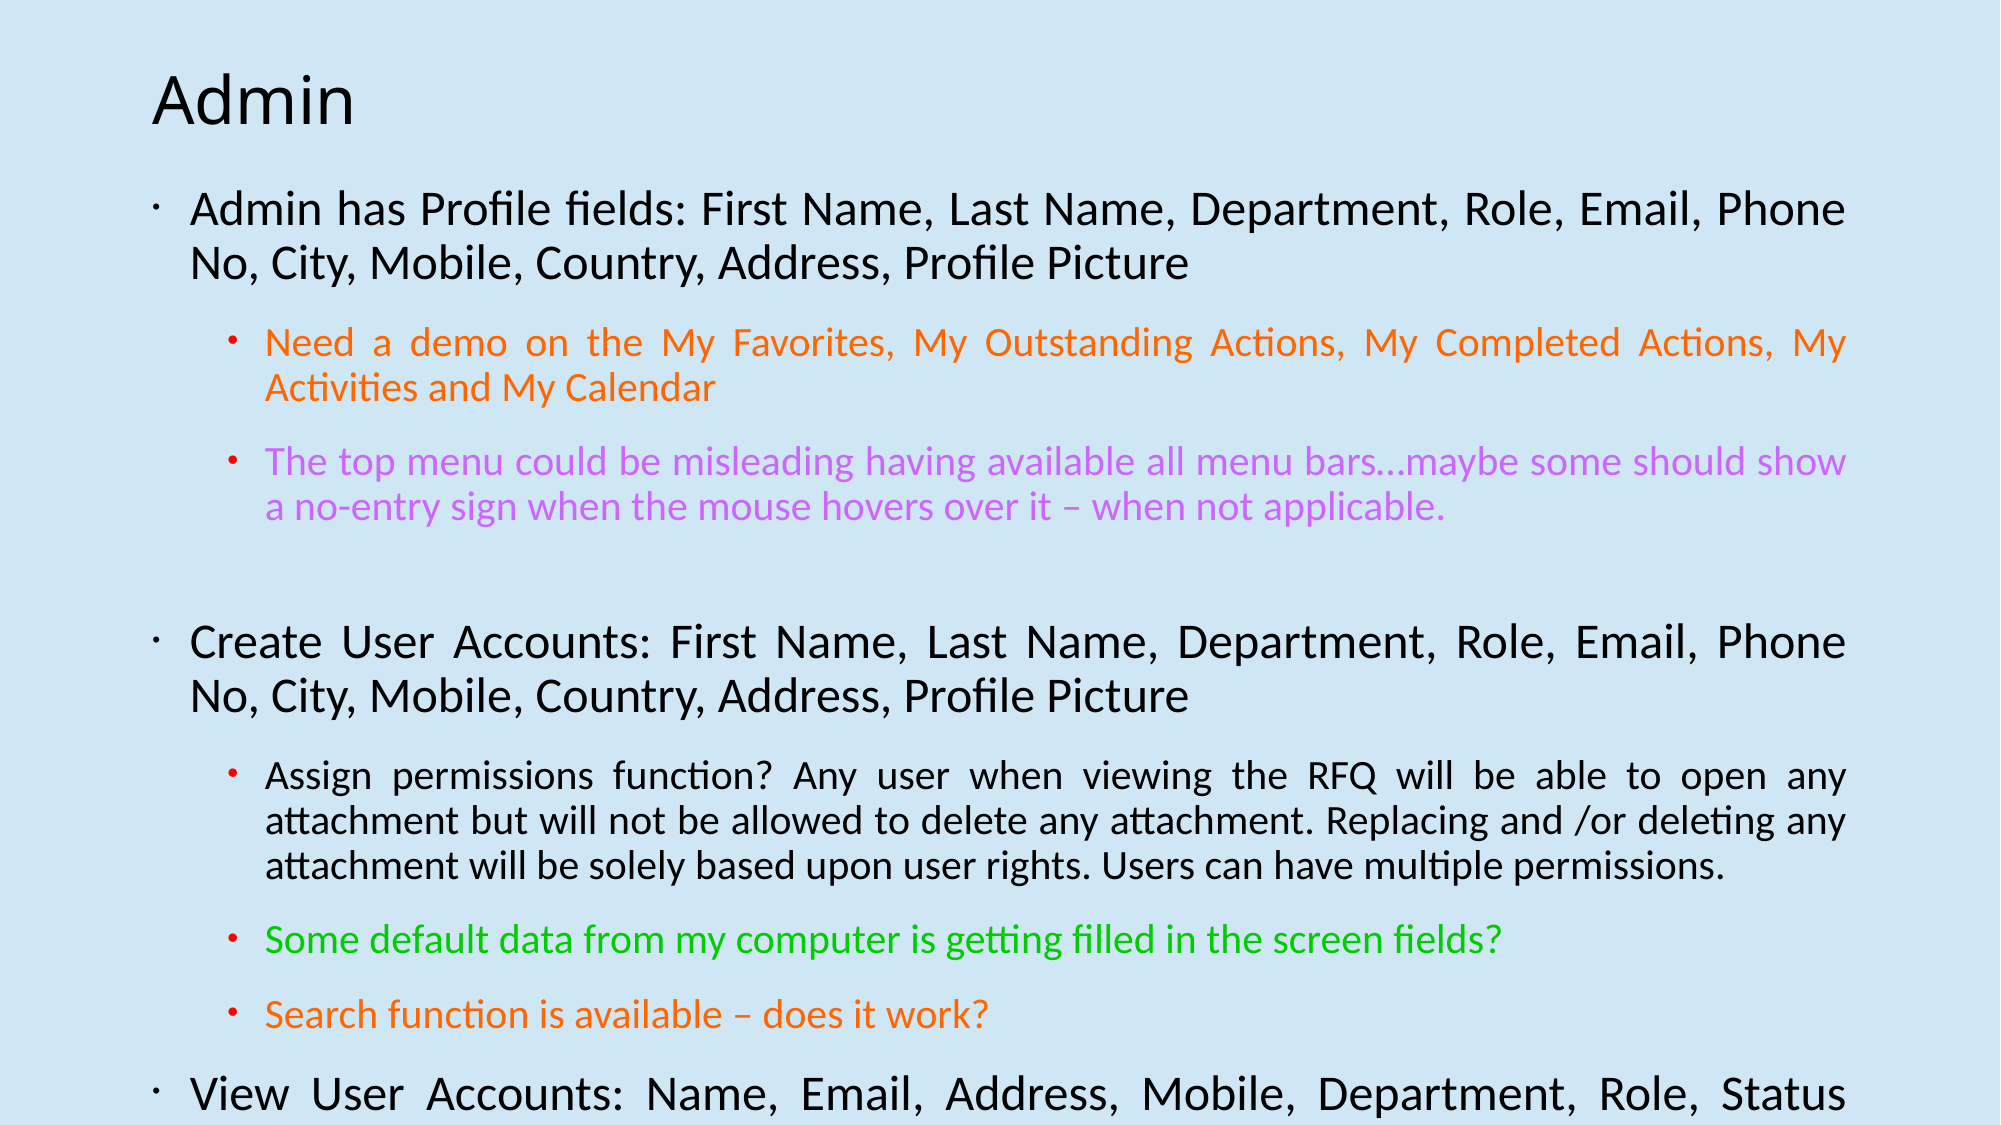

# Admin
Admin has Profile fields: First Name, Last Name, Department, Role, Email, Phone No, City, Mobile, Country, Address, Profile Picture
Need a demo on the My Favorites, My Outstanding Actions, My Completed Actions, My Activities and My Calendar
The top menu could be misleading having available all menu bars…maybe some should show a no-entry sign when the mouse hovers over it – when not applicable.
Create User Accounts: First Name, Last Name, Department, Role, Email, Phone No, City, Mobile, Country, Address, Profile Picture
Assign permissions function? Any user when viewing the RFQ will be able to open any attachment but will not be allowed to delete any attachment. Replacing and /or deleting any attachment will be solely based upon user rights. Users can have multiple permissions.
Some default data from my computer is getting filled in the screen fields?
Search function is available – does it work?
View User Accounts: Name, Email, Address, Mobile, Department, Role, Status Update date, Active/Inactive/All status
Search and Add functions are available.
Edit and Delete functions available.
Delete is probably not immediately required if we can make the account ‘Inactive’
Department and Role is editable ?